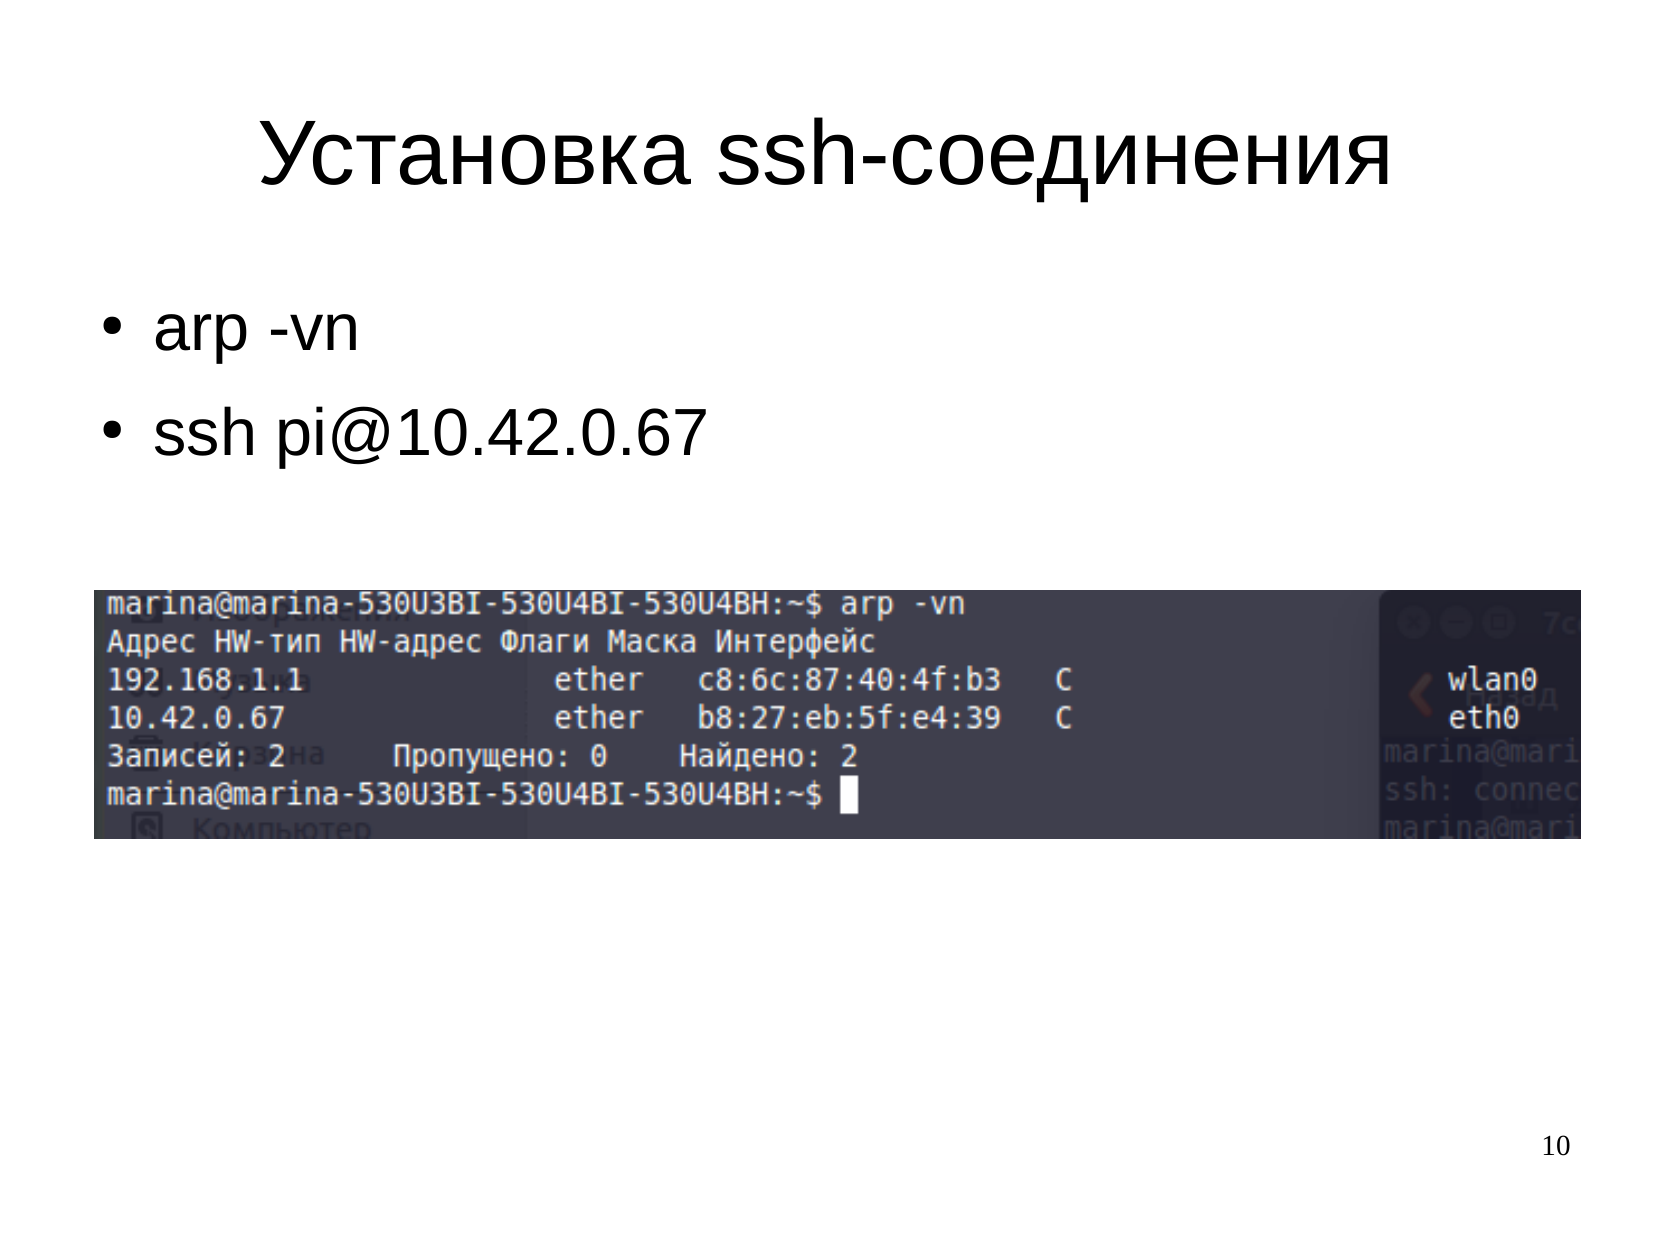

# Установка ssh-соединения
arp -vn
ssh pi@10.42.0.67
10